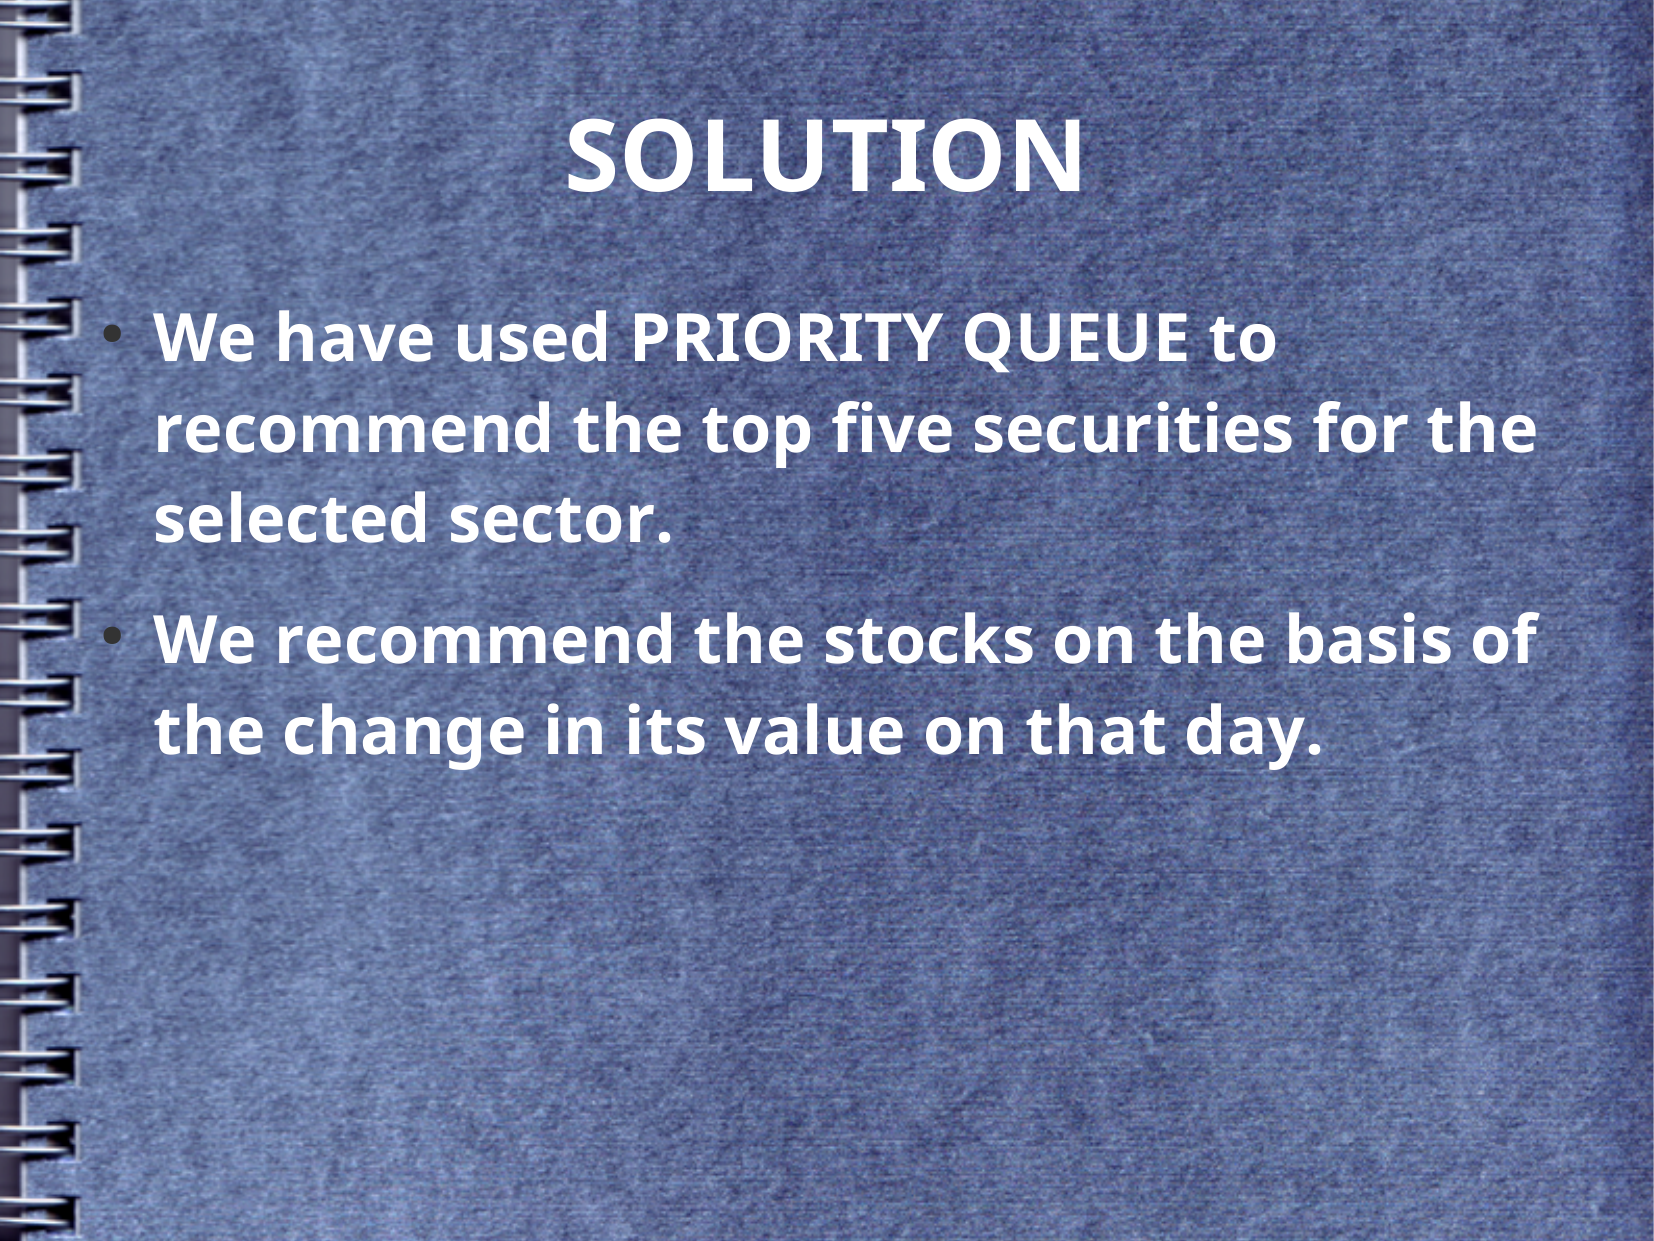

# SOLUTION
We have used PRIORITY QUEUE to recommend the top five securities for the selected sector.
We recommend the stocks on the basis of the change in its value on that day.